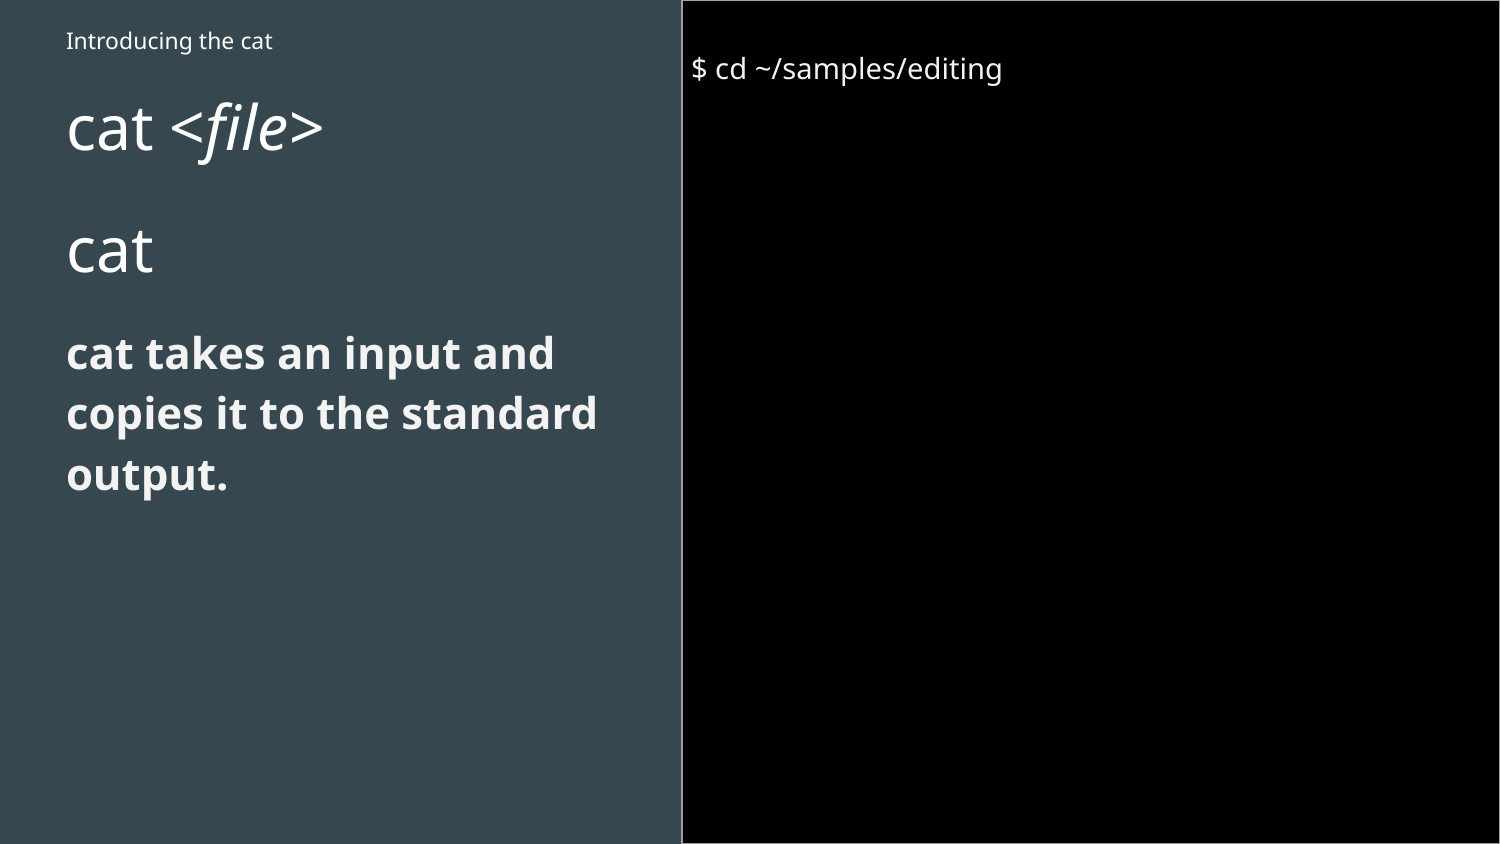

$ cd ~/samples/editing
Introducing the cat
# cat <file>
cat
cat takes an input and copies it to the standard output.